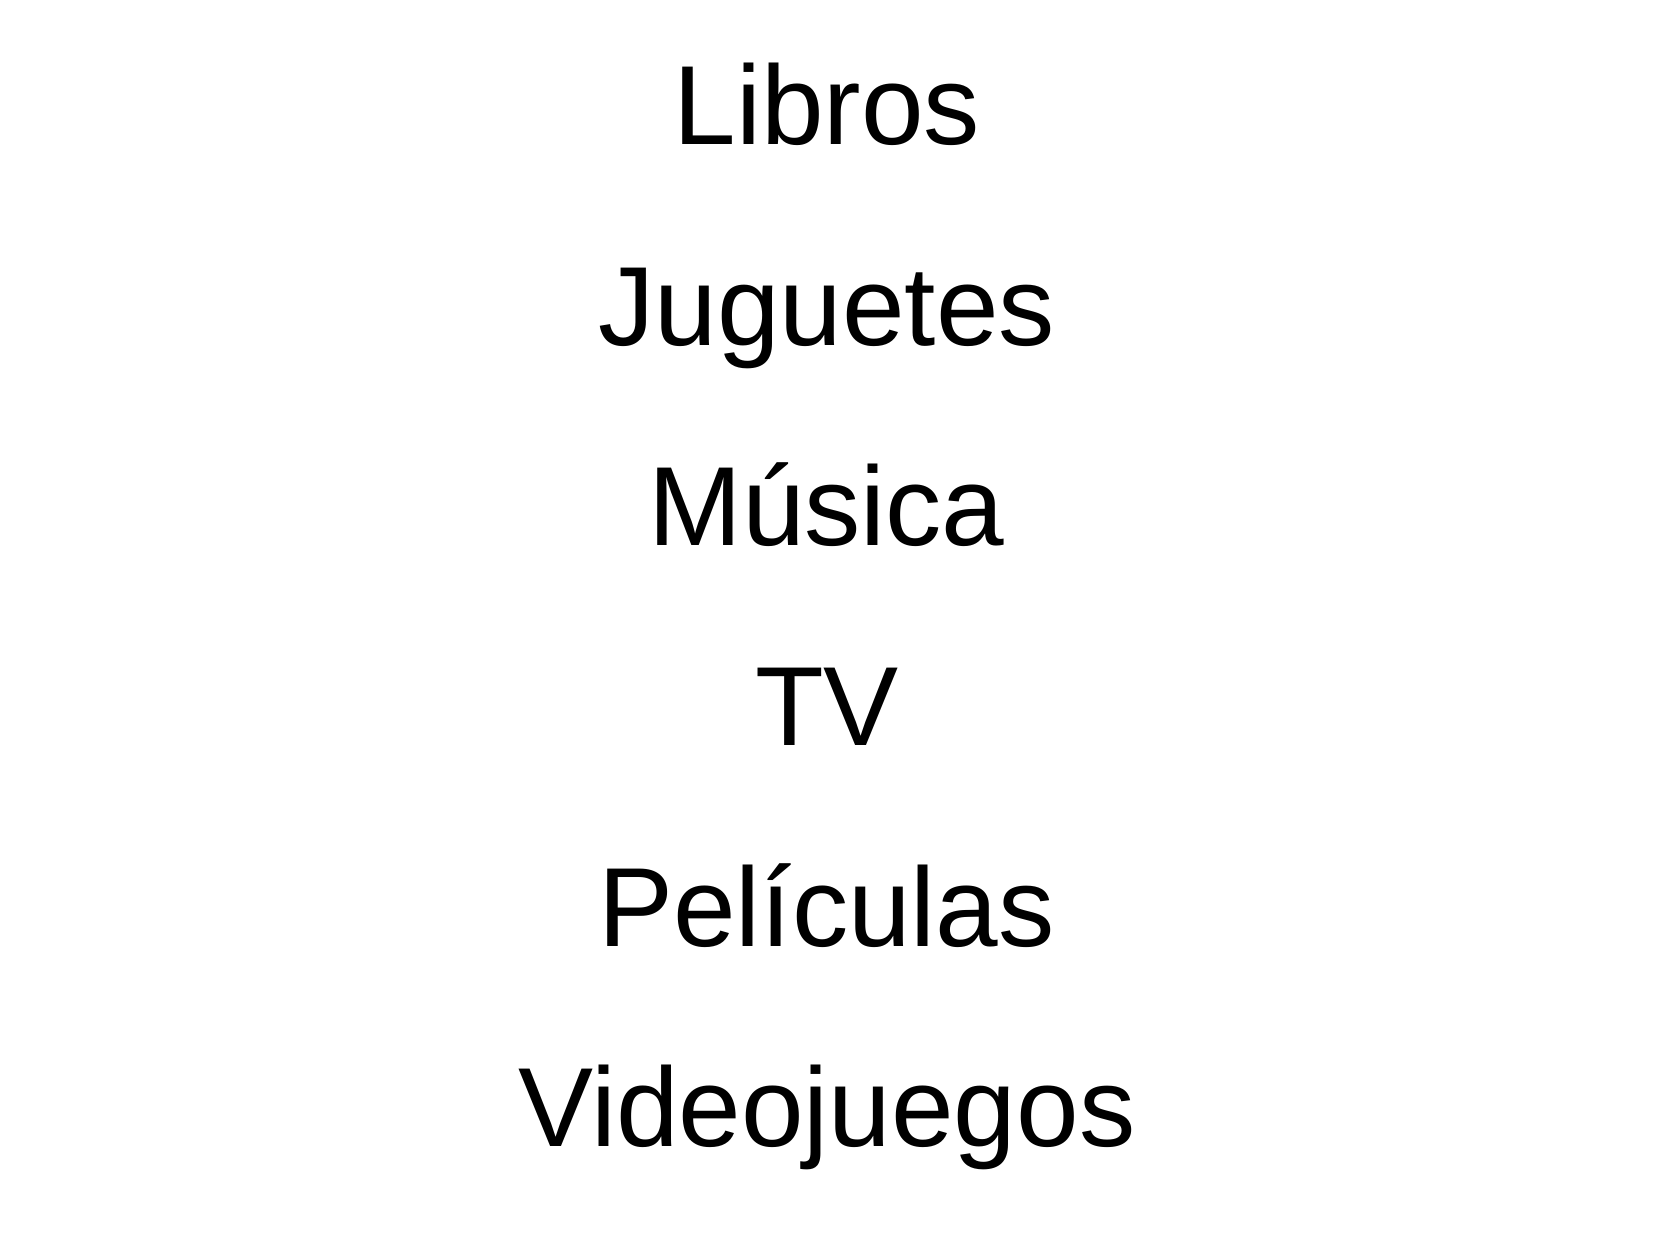

# Libros
Juguetes
Música
TV
Películas
Videojuegos